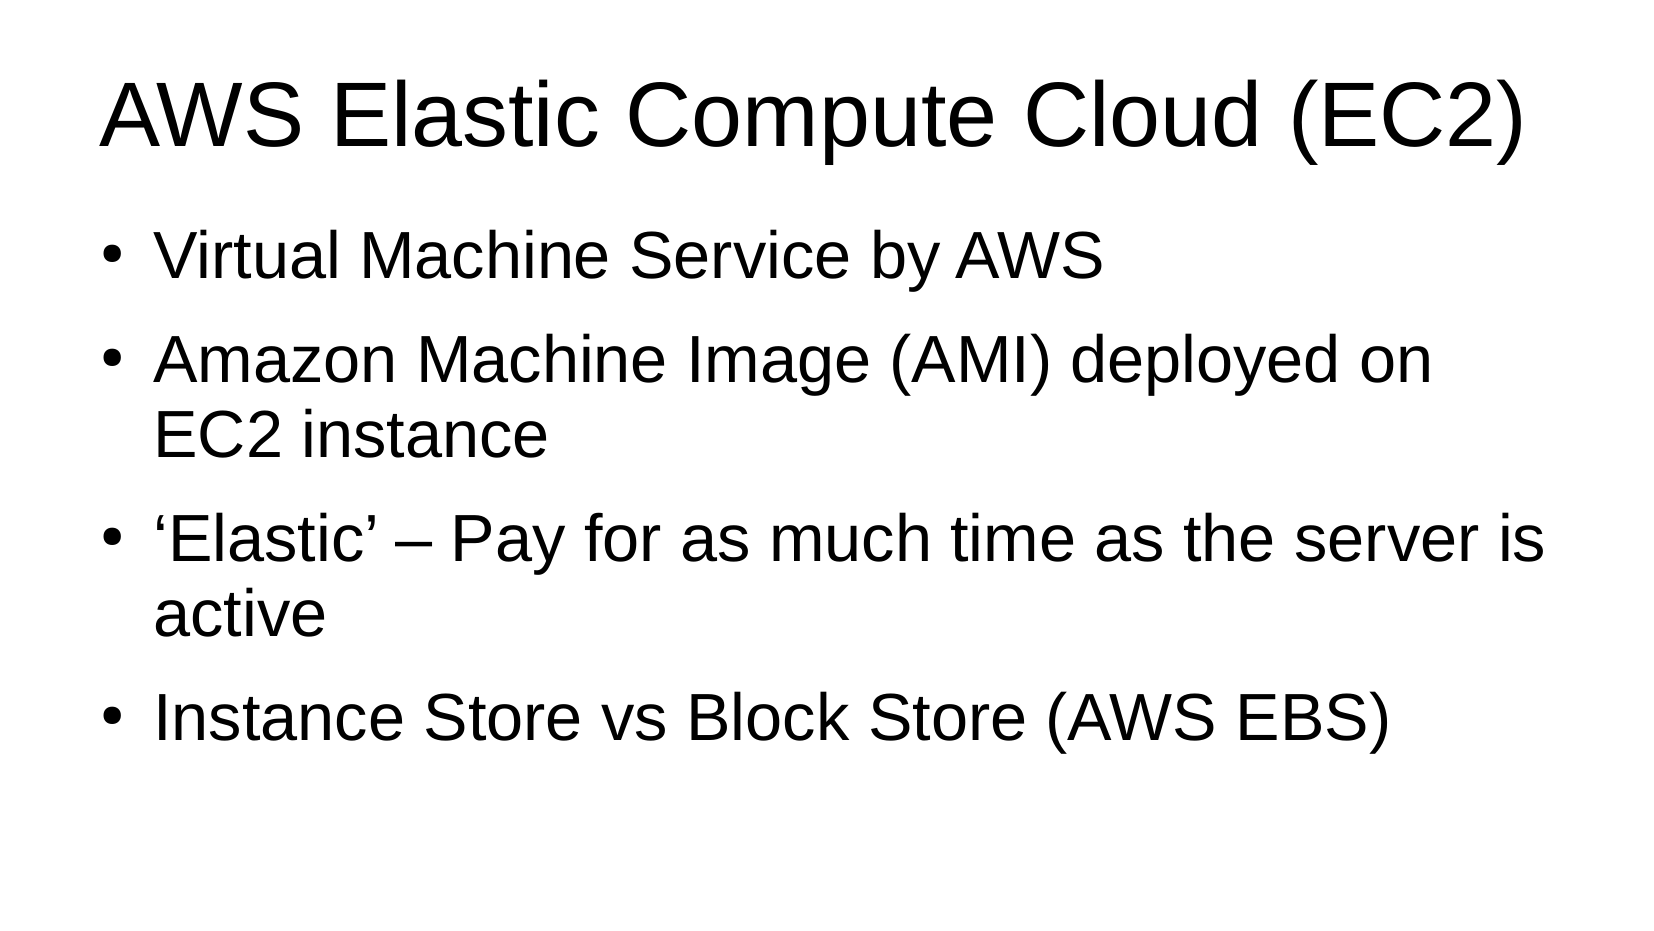

# AWS Elastic Compute Cloud (EC2)
Virtual Machine Service by AWS
Amazon Machine Image (AMI) deployed on EC2 instance
‘Elastic’ – Pay for as much time as the server is active
Instance Store vs Block Store (AWS EBS)